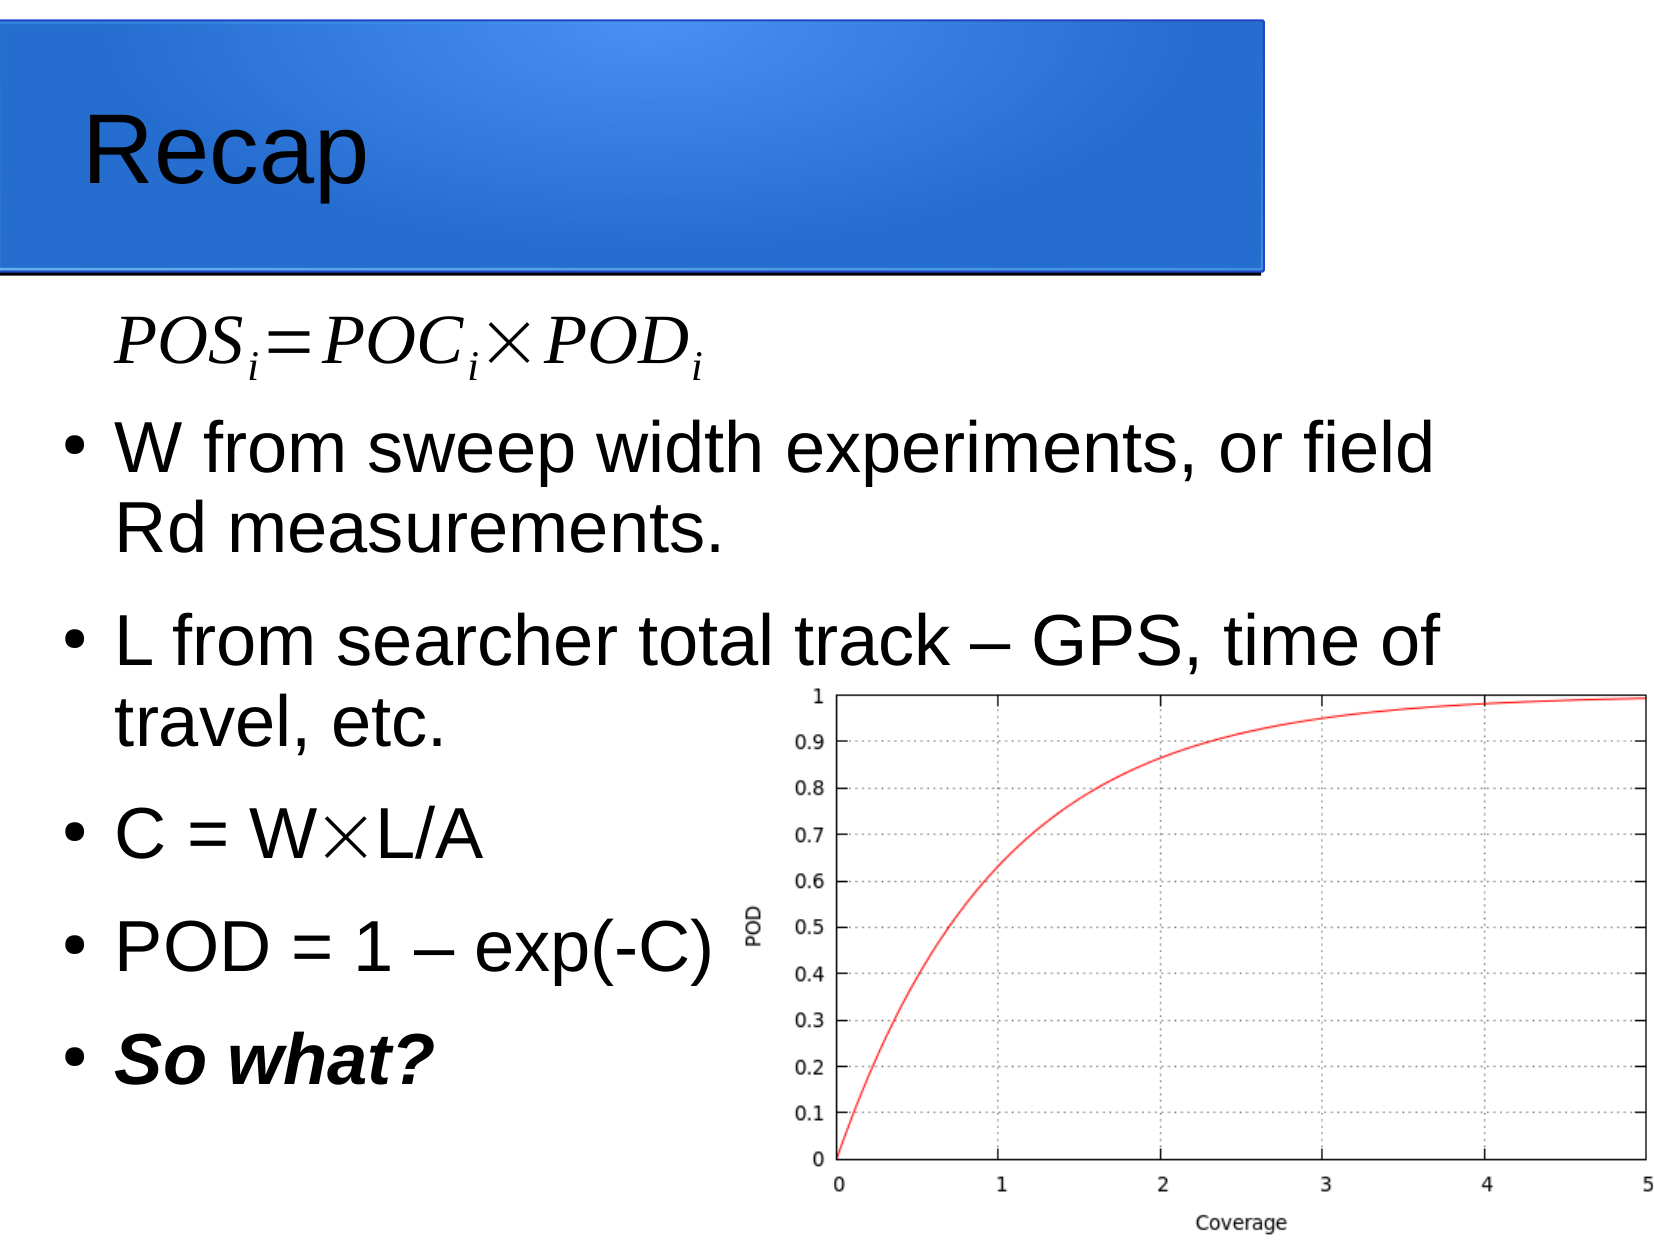

# Recap
W from sweep width experiments, or field Rd measurements.
L from searcher total track – GPS, time of travel, etc.
C = W´L/A
POD = 1 – exp(-C)
So what?